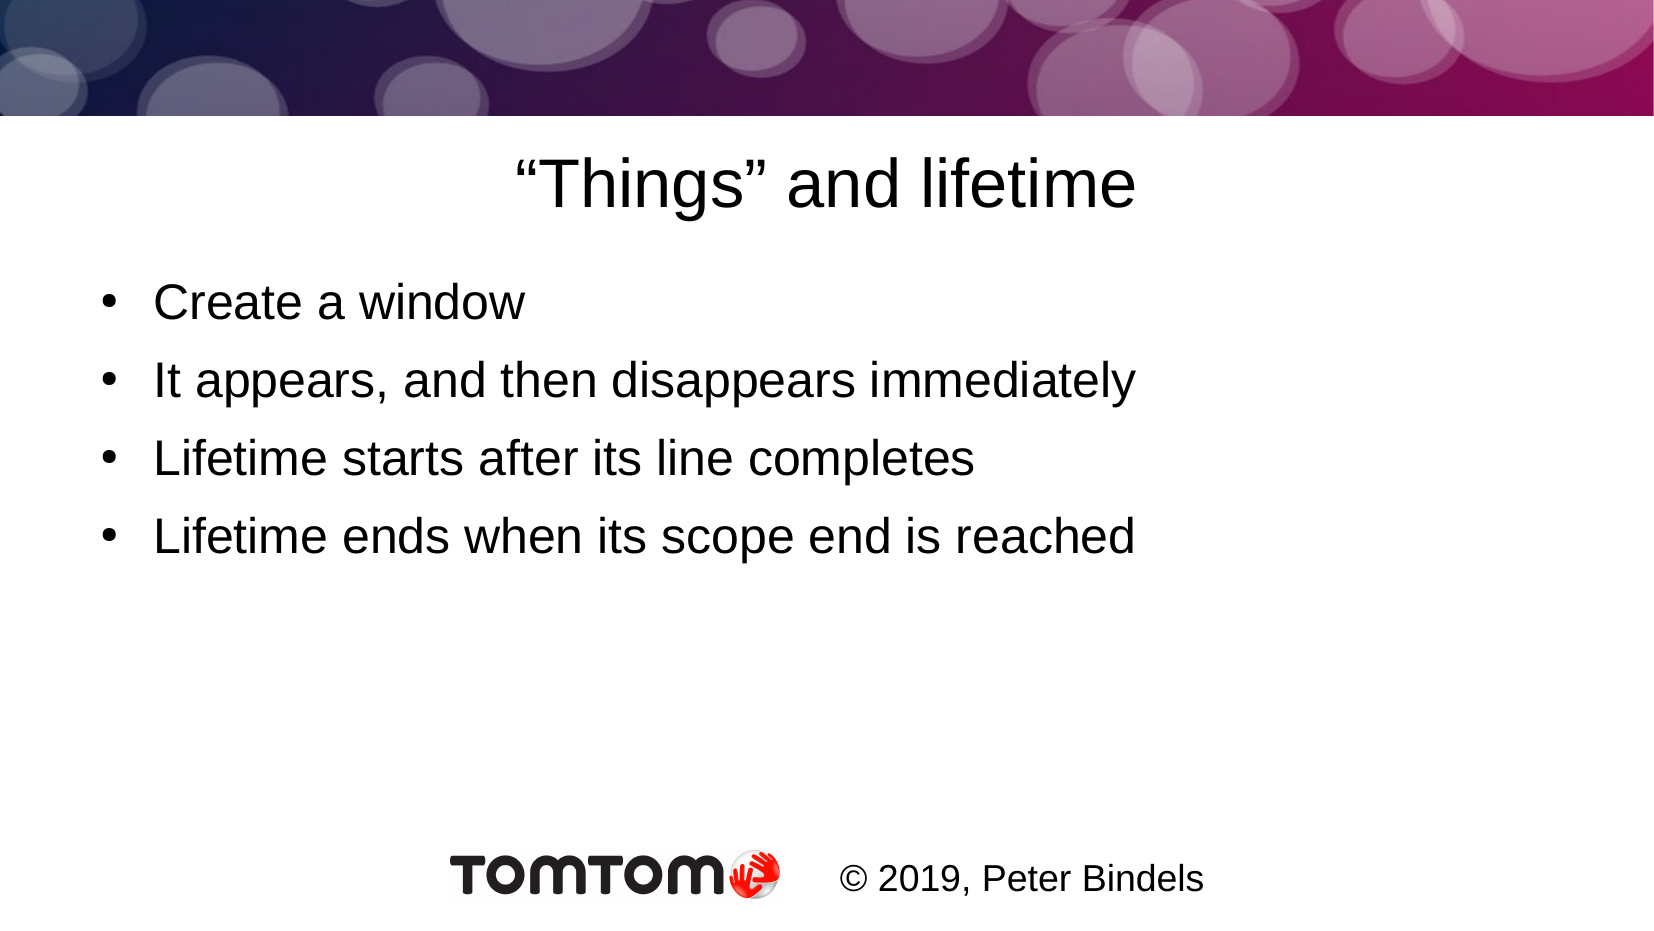

# “Things” and lifetime
Create a window
It appears, and then disappears immediately
Lifetime starts after its line completes
Lifetime ends when its scope end is reached